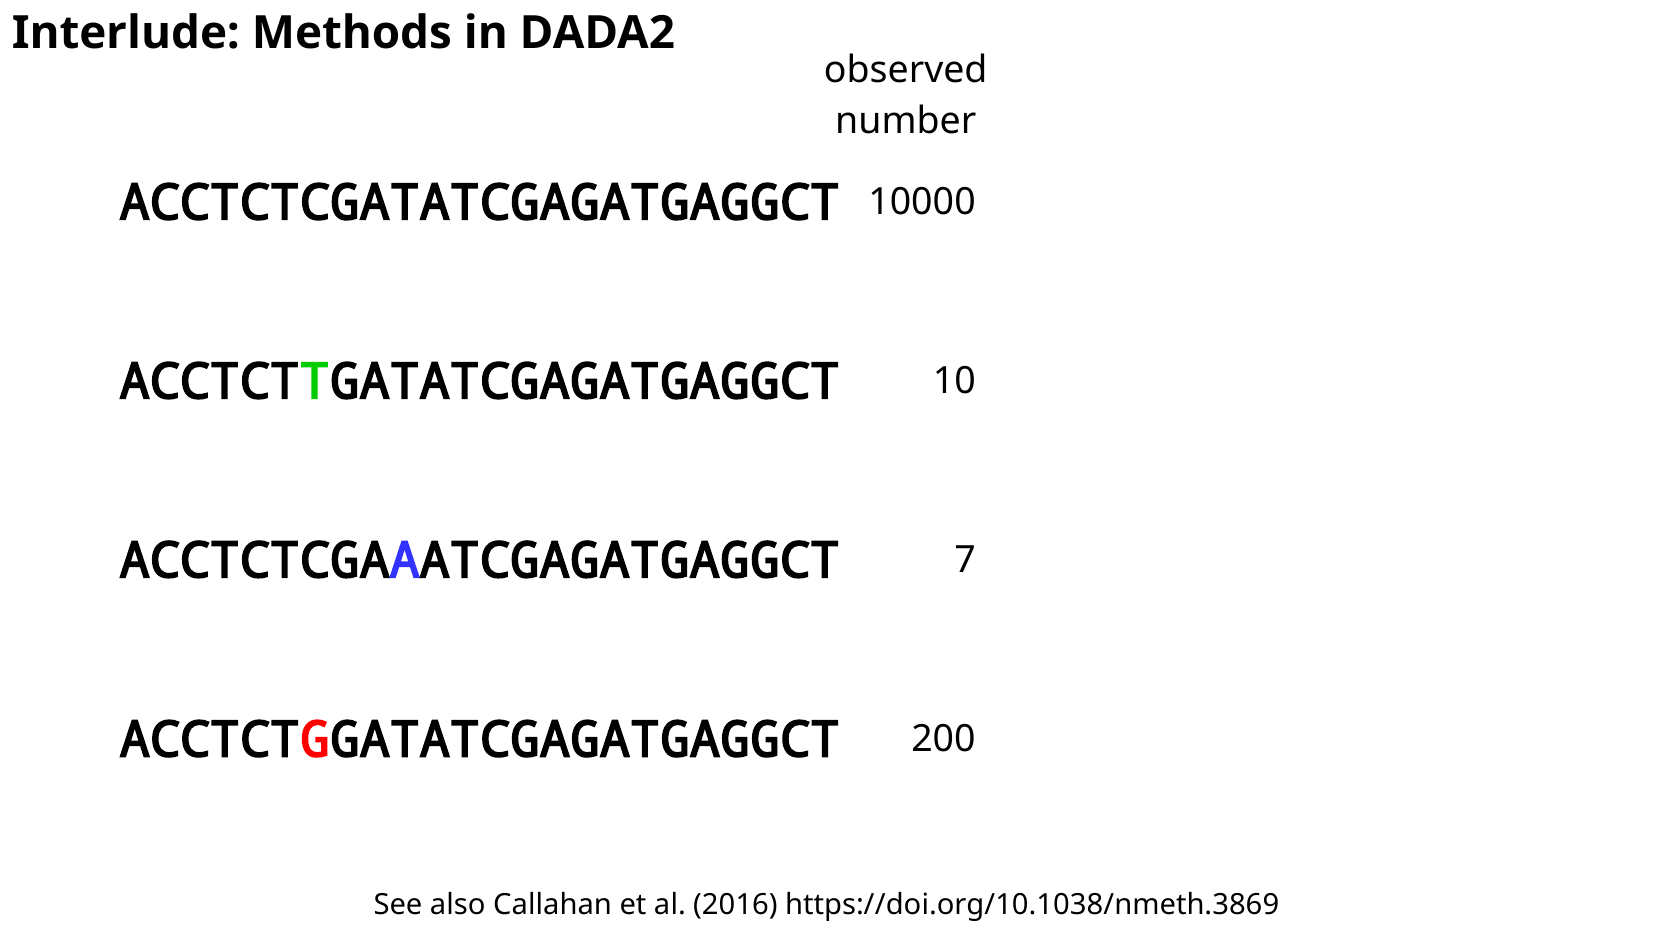

# Interlude: Methods in DADA2
observed
number
ACCTCTCGATATCGAGATGAGGCT
10000
ACCTCTTGATATCGAGATGAGGCT
10
ACCTCTCGAAATCGAGATGAGGCT
7
ACCTCTGGATATCGAGATGAGGCT
200
See also Callahan et al. (2016) https://doi.org/10.1038/nmeth.3869